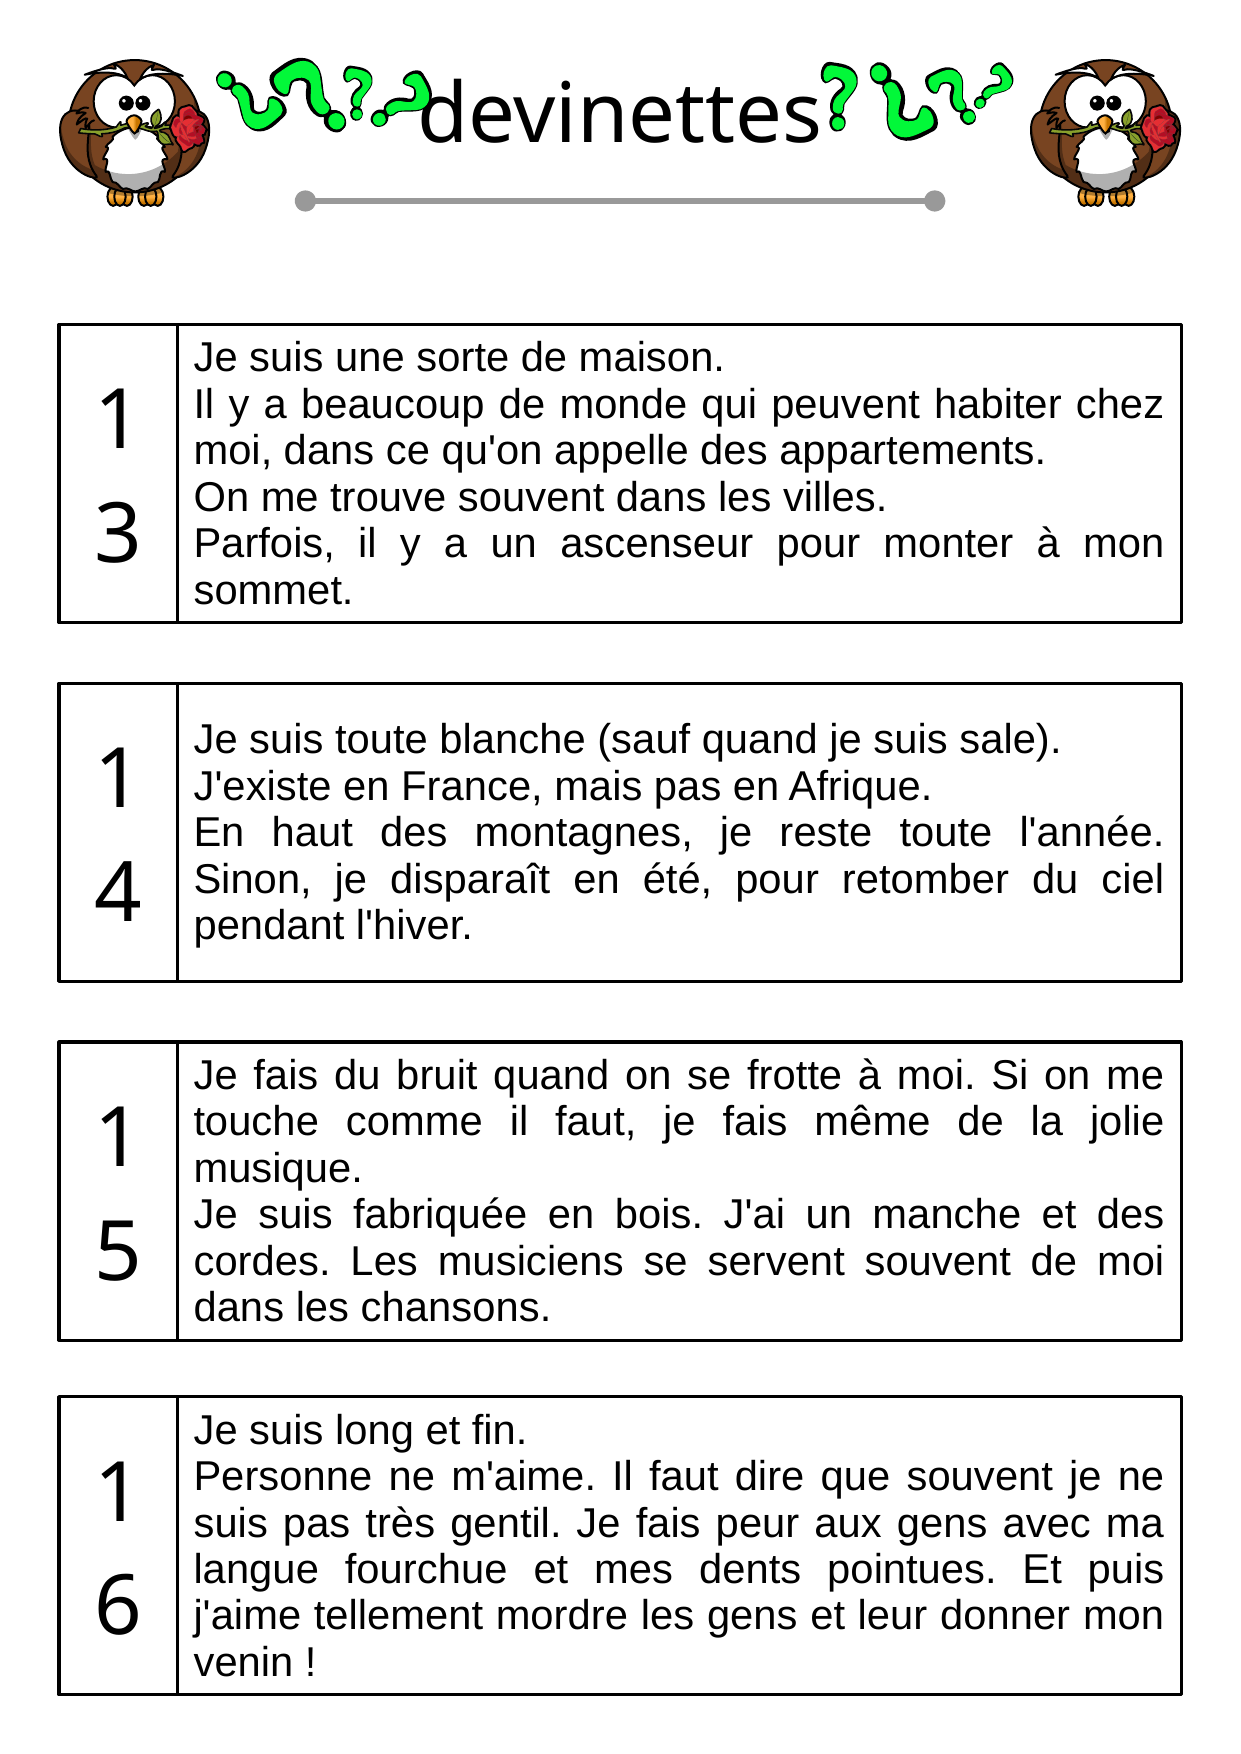

devinettes
13
Je suis une sorte de maison.
Il y a beaucoup de monde qui peuvent habiter chez moi, dans ce qu'on appelle des appartements.
On me trouve souvent dans les villes.
Parfois, il y a un ascenseur pour monter à mon sommet.
14
Je suis toute blanche (sauf quand je suis sale).
J'existe en France, mais pas en Afrique.
En haut des montagnes, je reste toute l'année. Sinon, je disparaît en été, pour retomber du ciel pendant l'hiver.
15
Je fais du bruit quand on se frotte à moi. Si on me touche comme il faut, je fais même de la jolie musique.
Je suis fabriquée en bois. J'ai un manche et des cordes. Les musiciens se servent souvent de moi dans les chansons.
16
Je suis long et fin.
Personne ne m'aime. Il faut dire que souvent je ne suis pas très gentil. Je fais peur aux gens avec ma langue fourchue et mes dents pointues. Et puis j'aime tellement mordre les gens et leur donner mon venin !